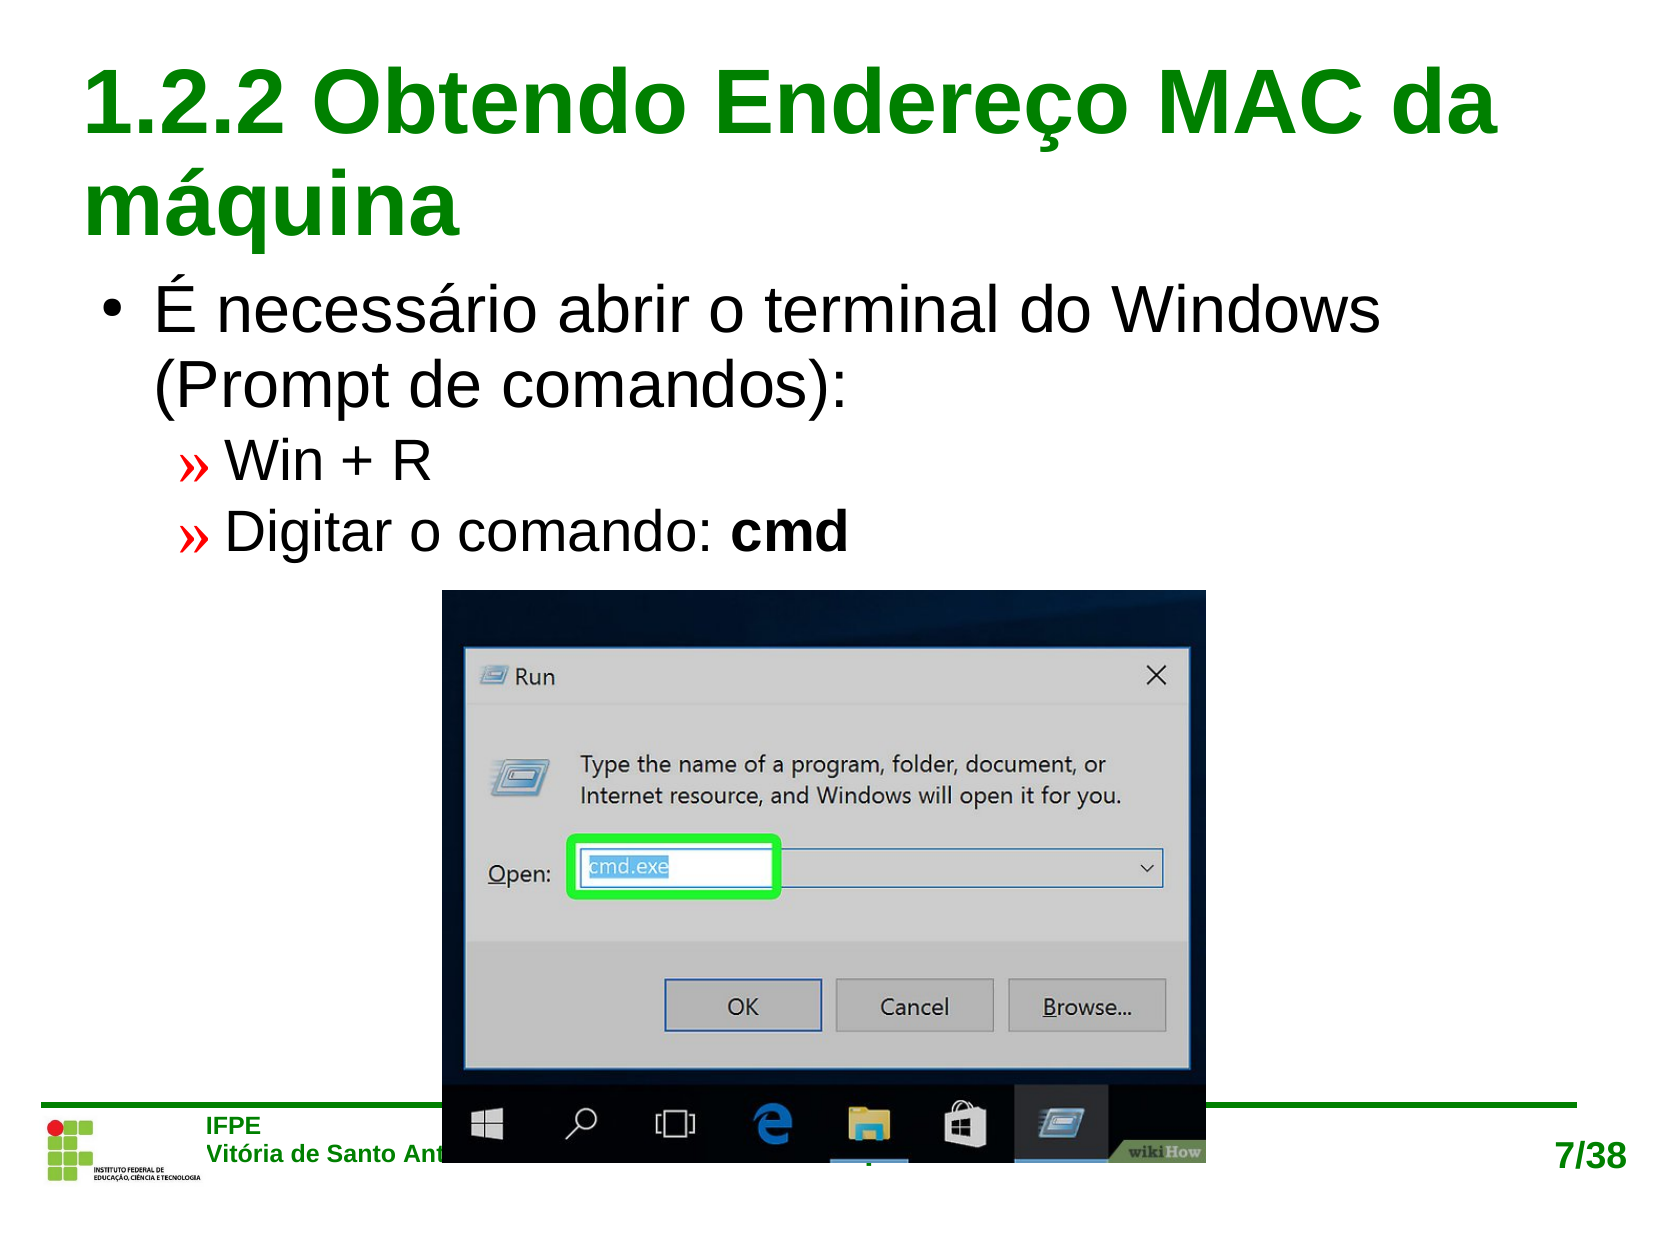

# 1.2.2 Obtendo Endereço MAC da máquina
É necessário abrir o terminal do Windows (Prompt de comandos):
Win + R
Digitar o comando: cmd